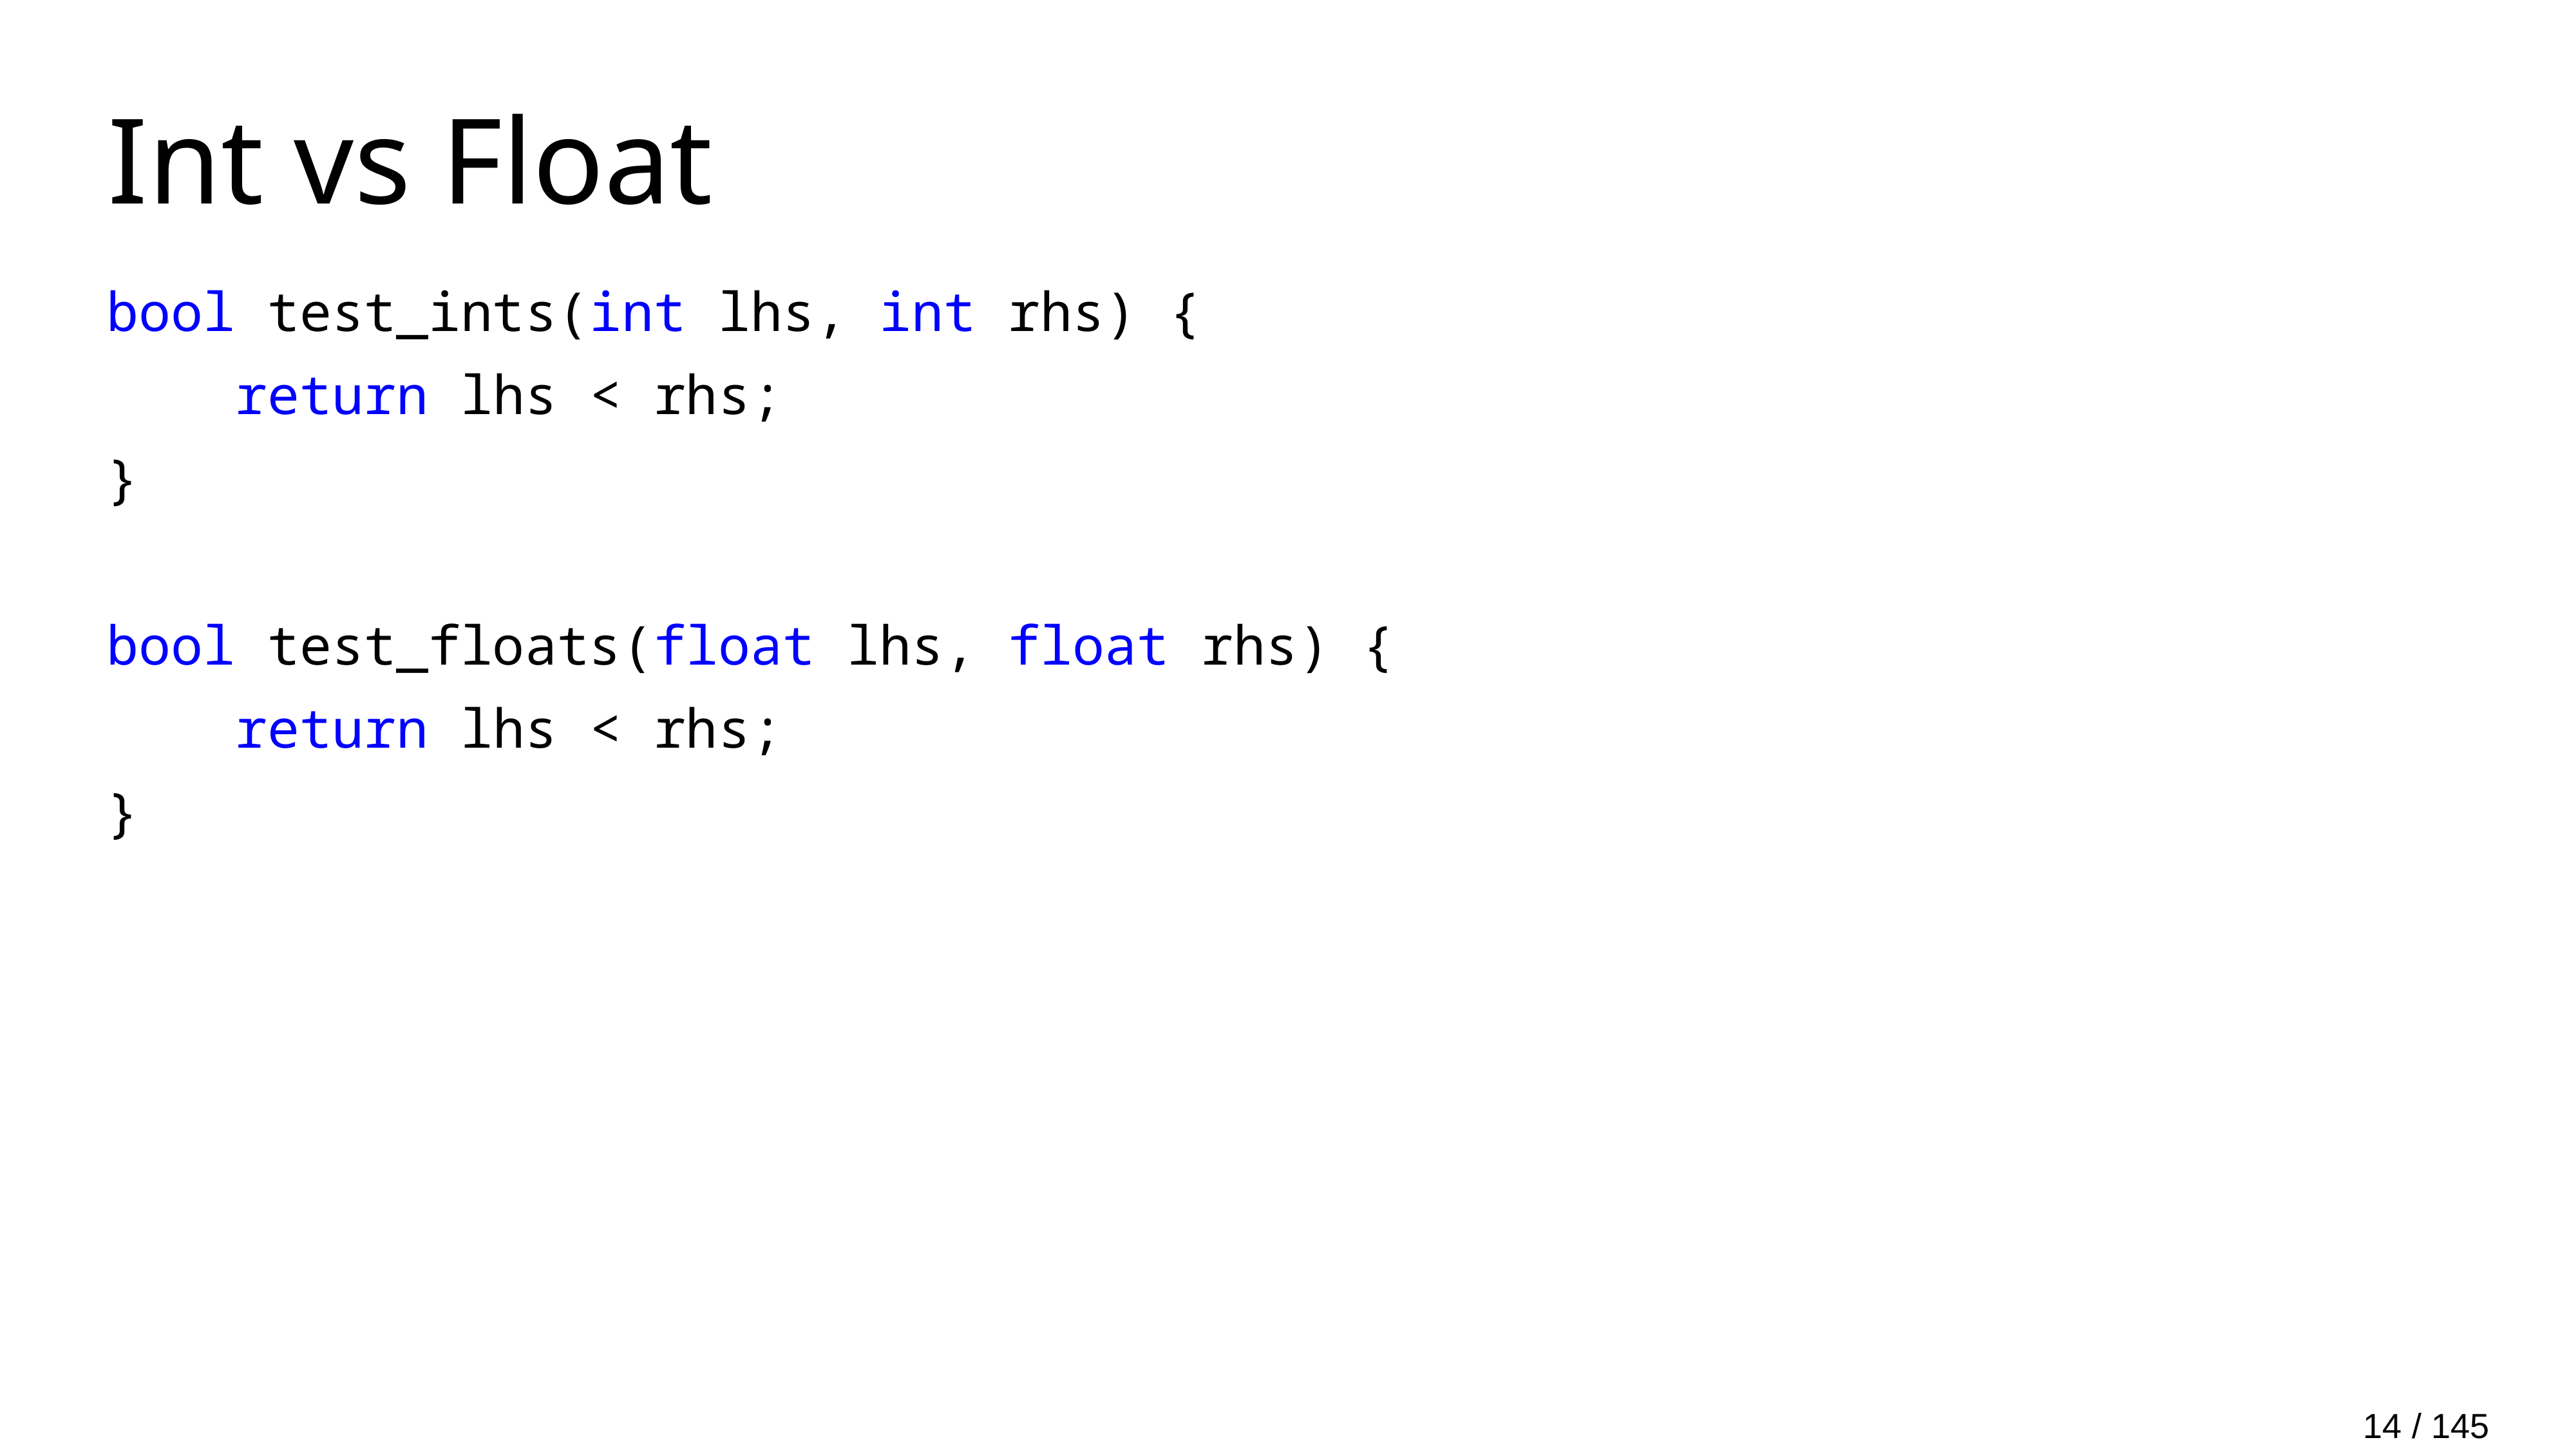

# Int vs Float
bool test_ints(int lhs, int rhs) {
 return lhs < rhs;
}
bool test_floats(float lhs, float rhs) {
 return lhs < rhs;
}